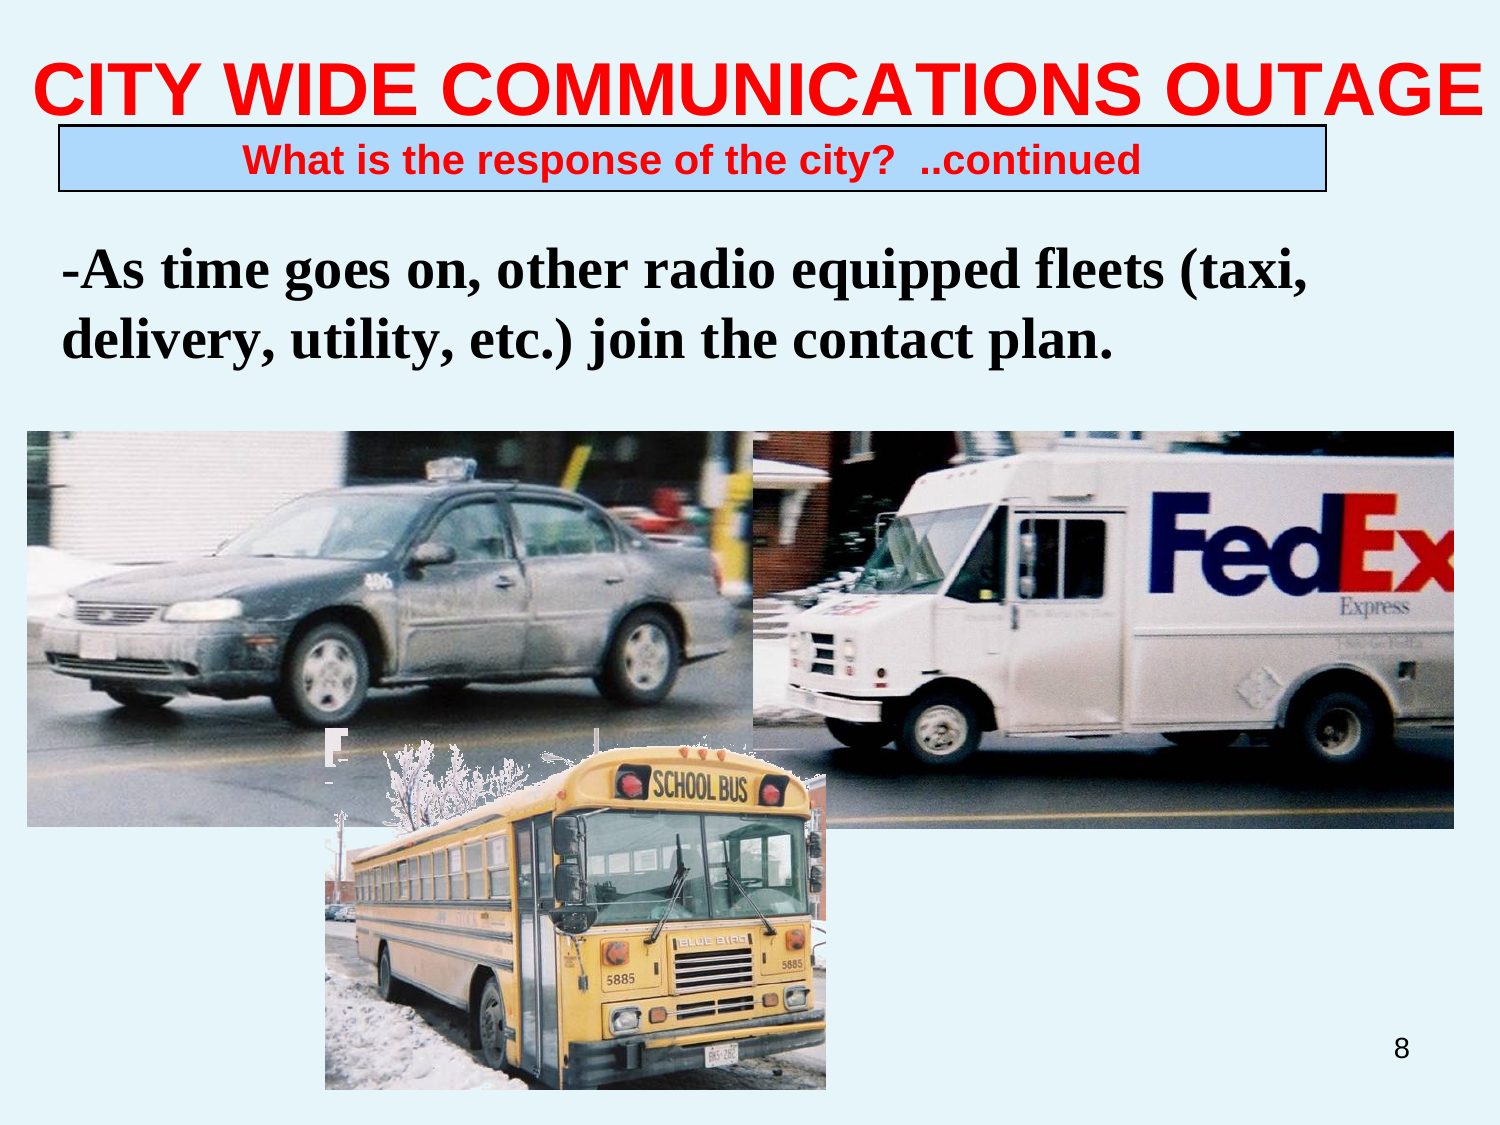

CITY WIDE COMMUNICATIONS OUTAGE
What is the response of the city? ..continued
-As time goes on, other radio equipped fleets (taxi, delivery, utility, etc.) join the contact plan.
8